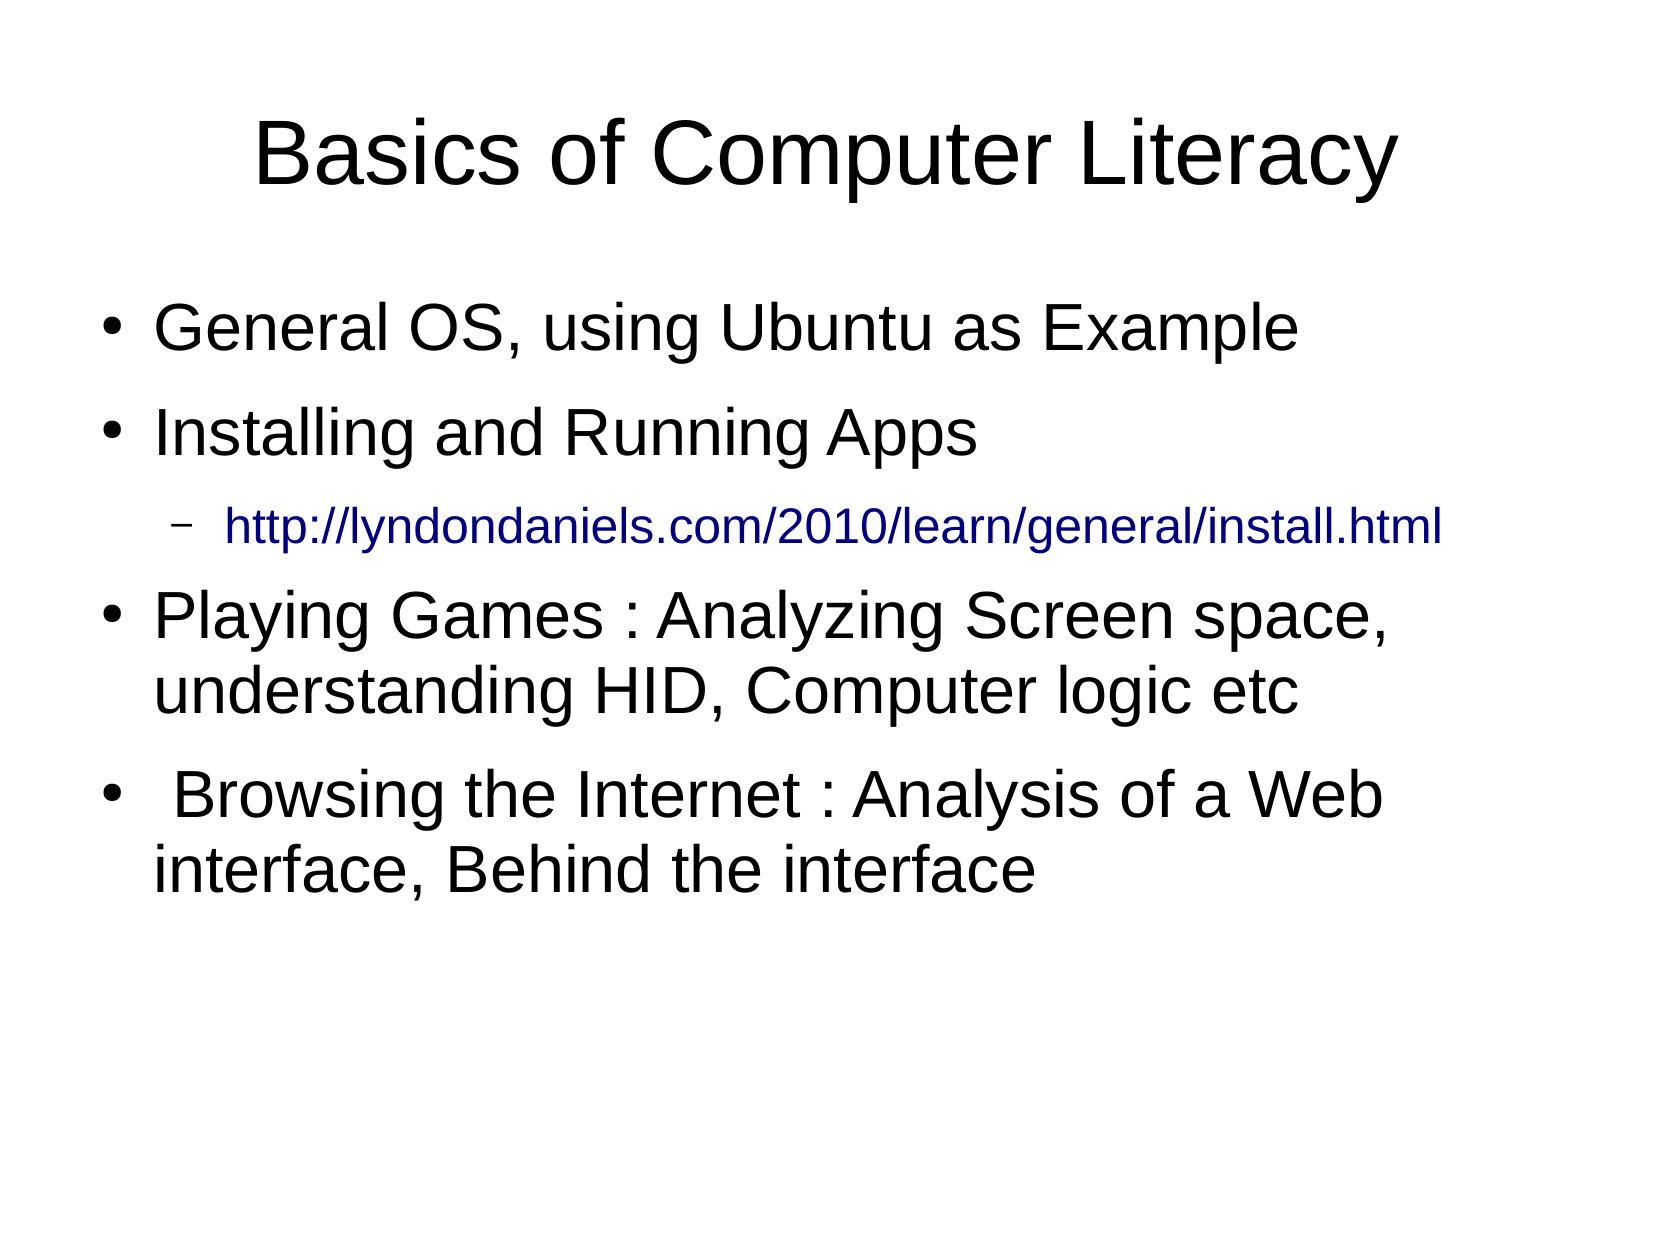

# Basics of Computer Literacy
General OS, using Ubuntu as Example
Installing and Running Apps
http://lyndondaniels.com/2010/learn/general/install.html
Playing Games : Analyzing Screen space, understanding HID, Computer logic etc
 Browsing the Internet : Analysis of a Web interface, Behind the interface